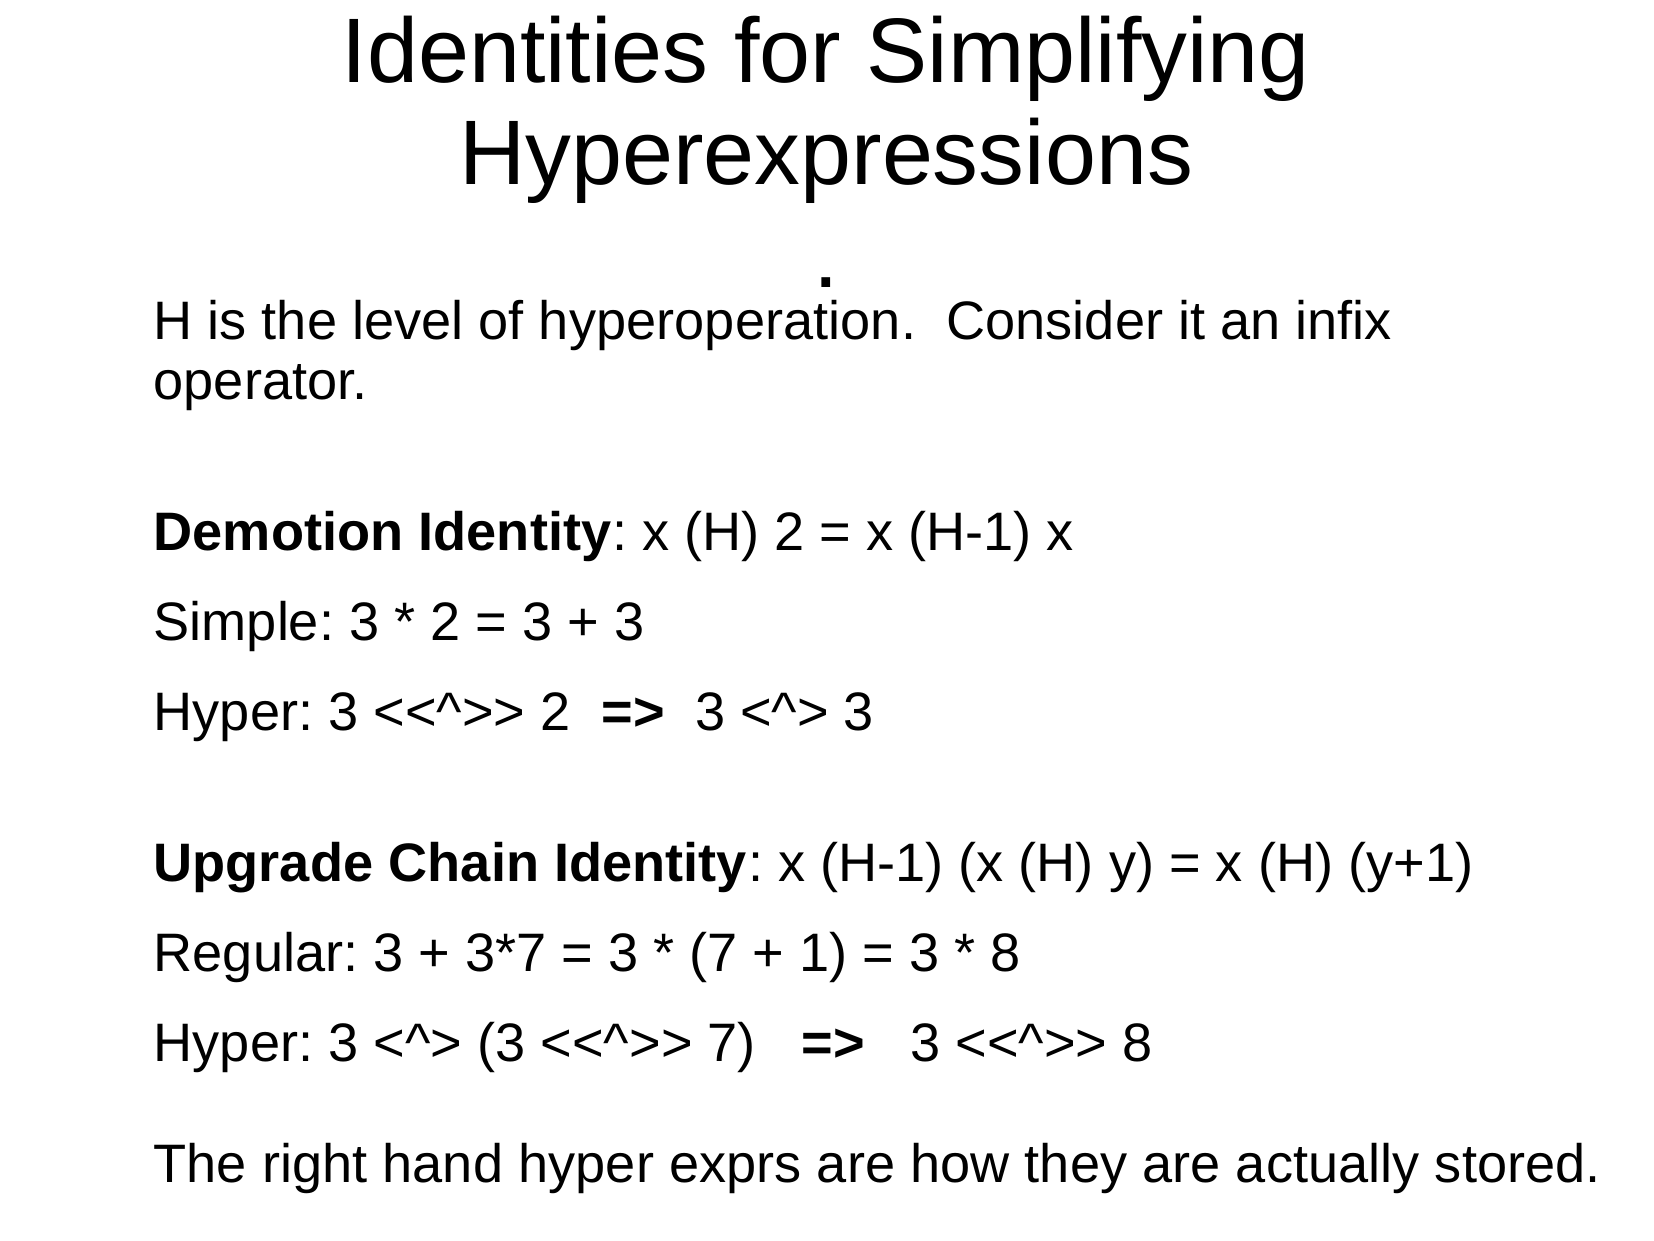

# Identities for Simplifying Hyperexpressions .
H is the level of hyperoperation. Consider it an infix operator.
Demotion Identity: x (H) 2 = x (H-1) x
Simple: 3 * 2 = 3 + 3
Hyper: 3 <<^>> 2 => 3 <^> 3
Upgrade Chain Identity: x (H-1) (x (H) y) = x (H) (y+1)
Regular: 3 + 3*7 = 3 * (7 + 1) = 3 * 8
Hyper: 3 <^> (3 <<^>> 7) => 3 <<^>> 8
The right hand hyper exprs are how they are actually stored.